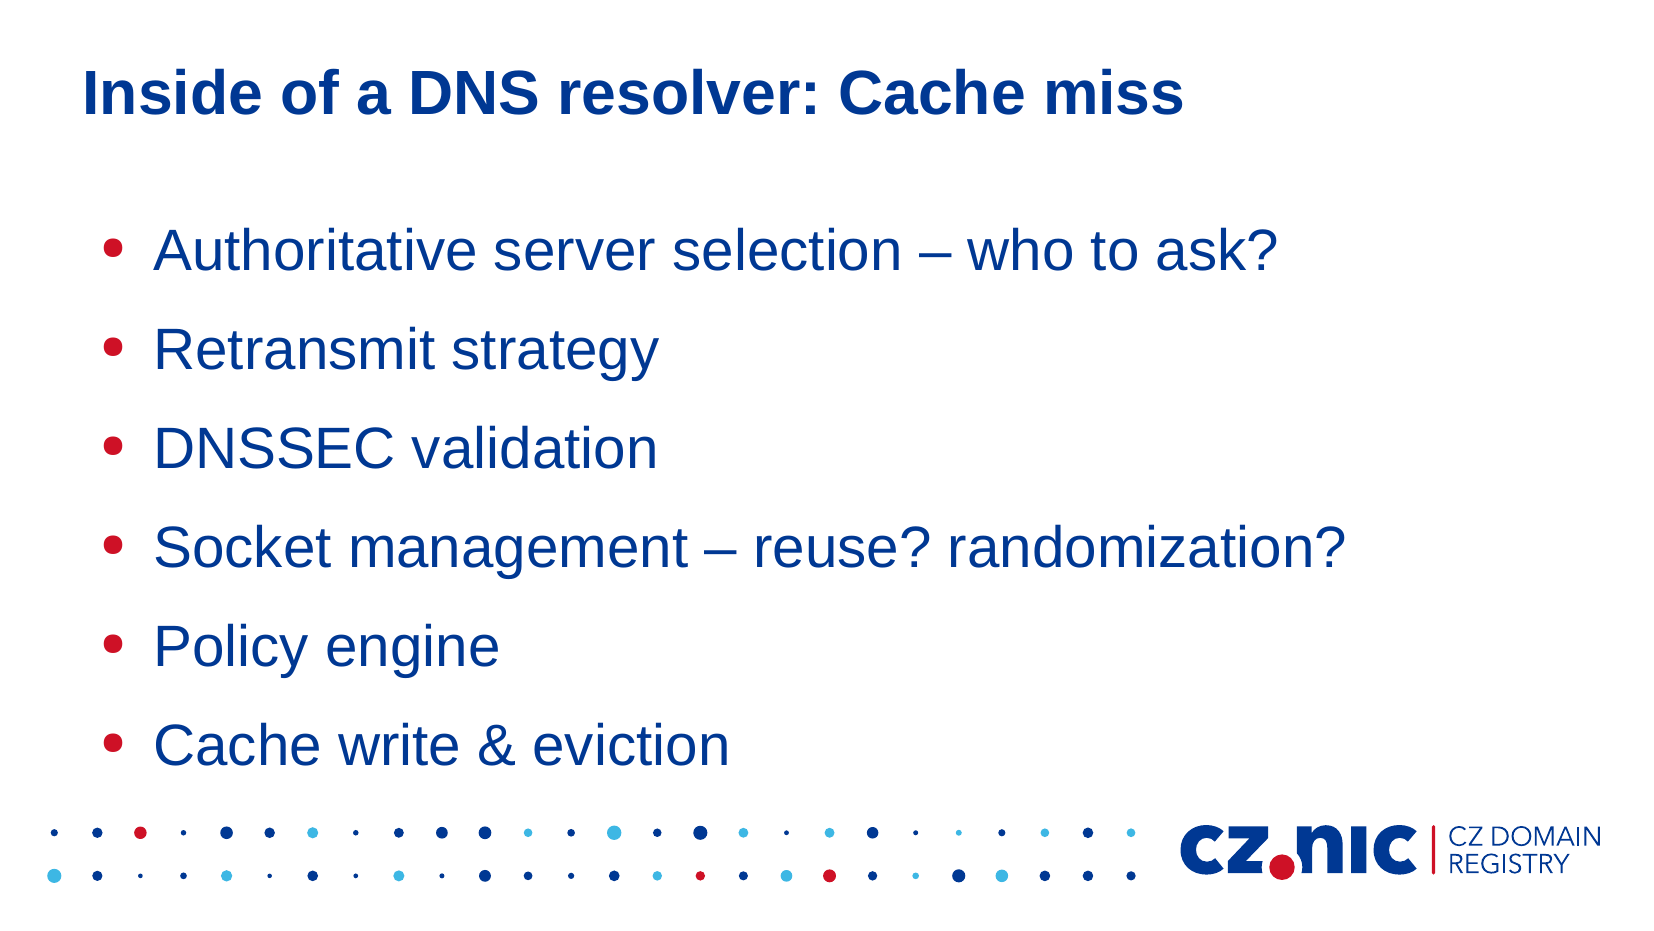

# Inside of a DNS resolver: Cache miss
Authoritative server selection – who to ask?
Retransmit strategy
DNSSEC validation
Socket management – reuse? randomization?
Policy engine
Cache write & eviction